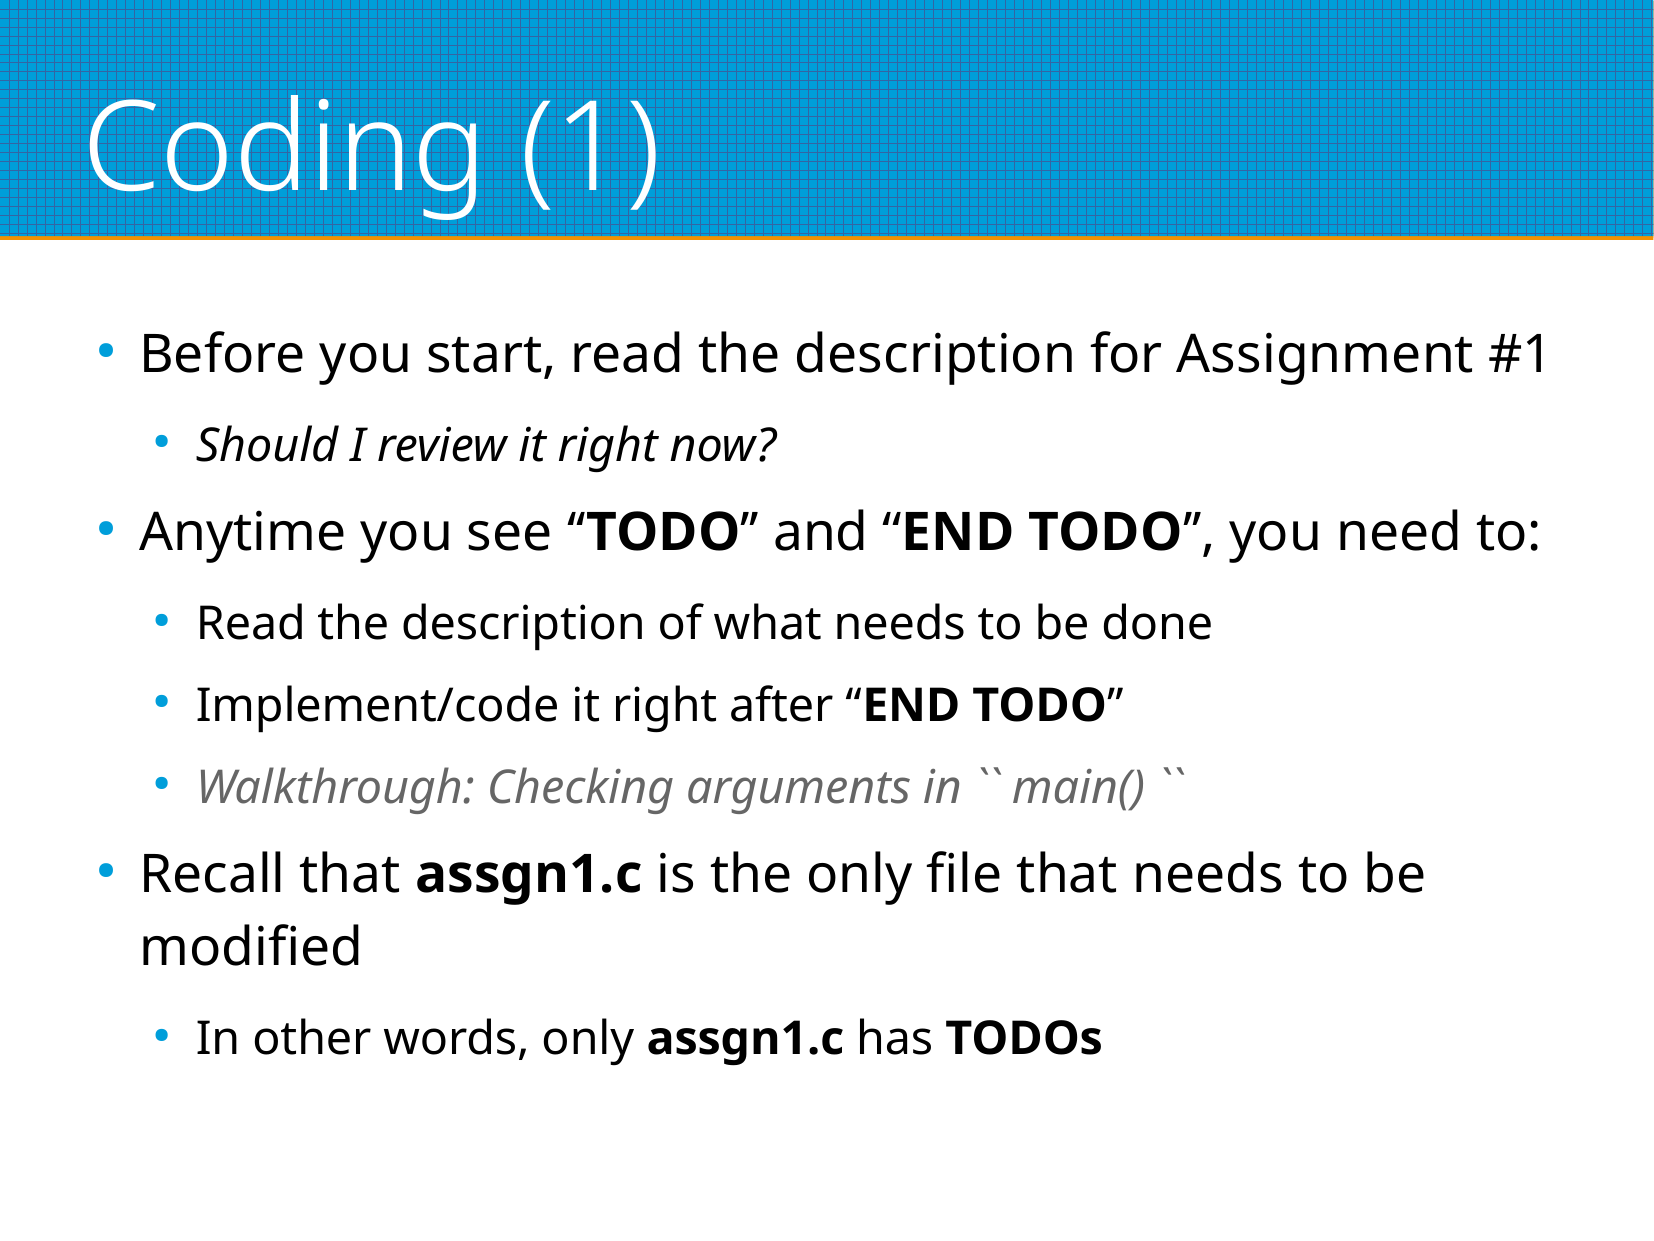

# Coding (1)
Before you start, read the description for Assignment #1
Should I review it right now?
Anytime you see ‘‘TODO’’ and ‘‘END TODO’’, you need to:
Read the description of what needs to be done
Implement/code it right after ‘‘END TODO’’
Walkthrough: Checking arguments in `` main() ``
Recall that assgn1.c is the only file that needs to be modified
In other words, only assgn1.c has TODOs